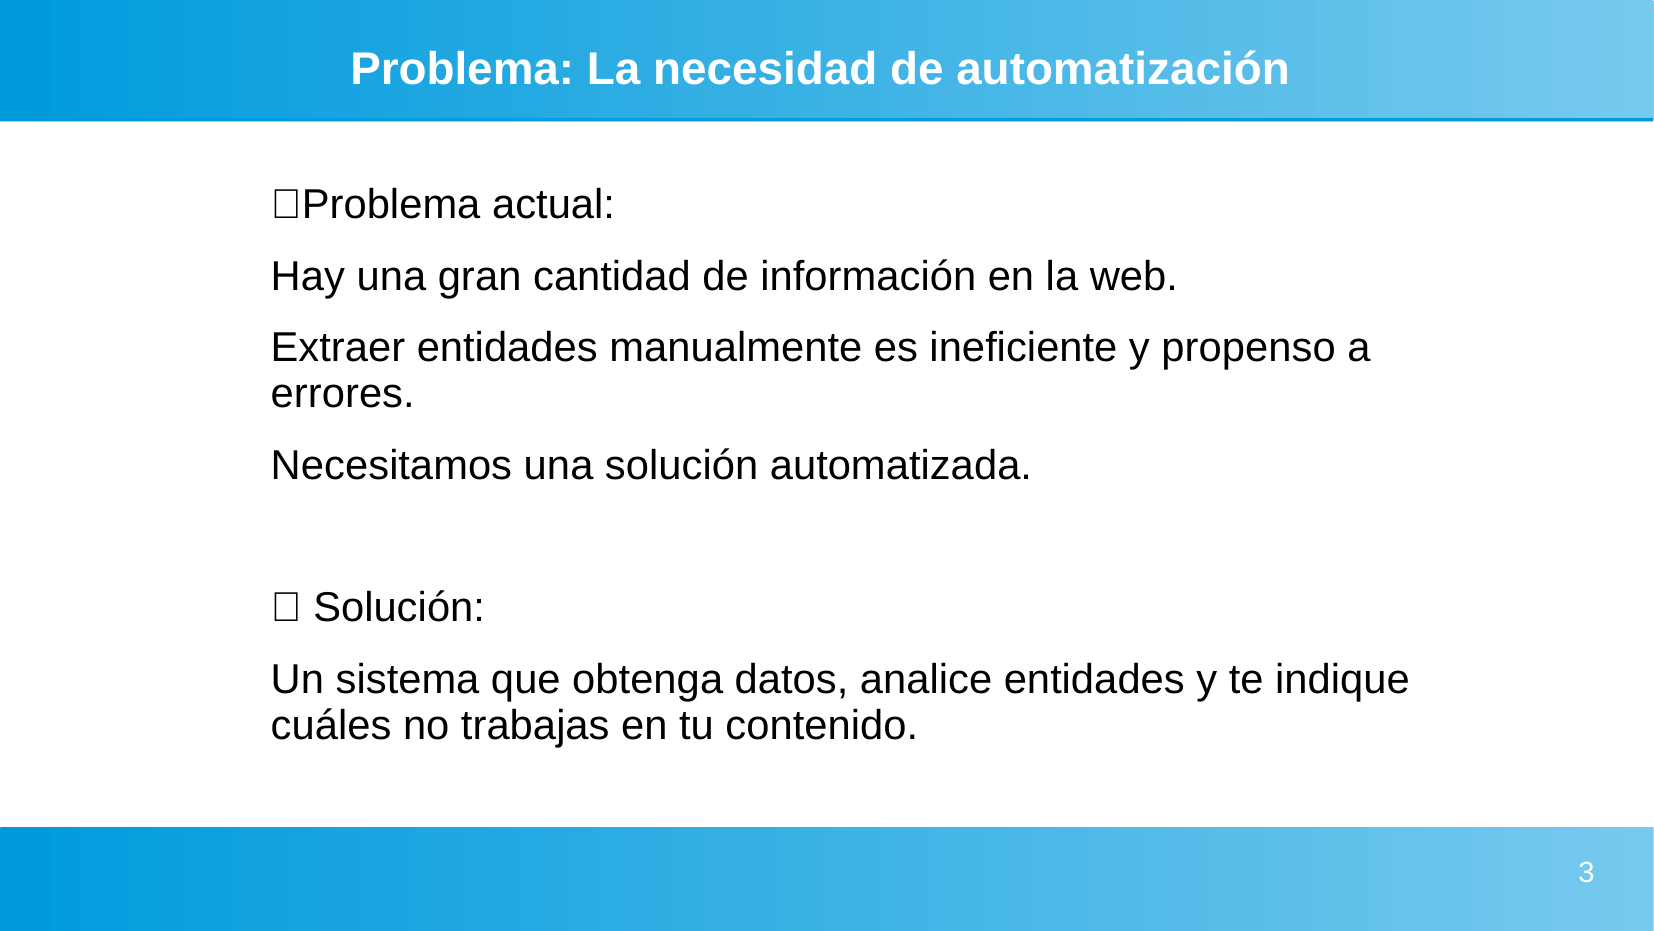

# Problema: La necesidad de automatización
❌Problema actual:
Hay una gran cantidad de información en la web.
Extraer entidades manualmente es ineficiente y propenso a errores.
Necesitamos una solución automatizada.
✅ Solución:
Un sistema que obtenga datos, analice entidades y te indique cuáles no trabajas en tu contenido.
3